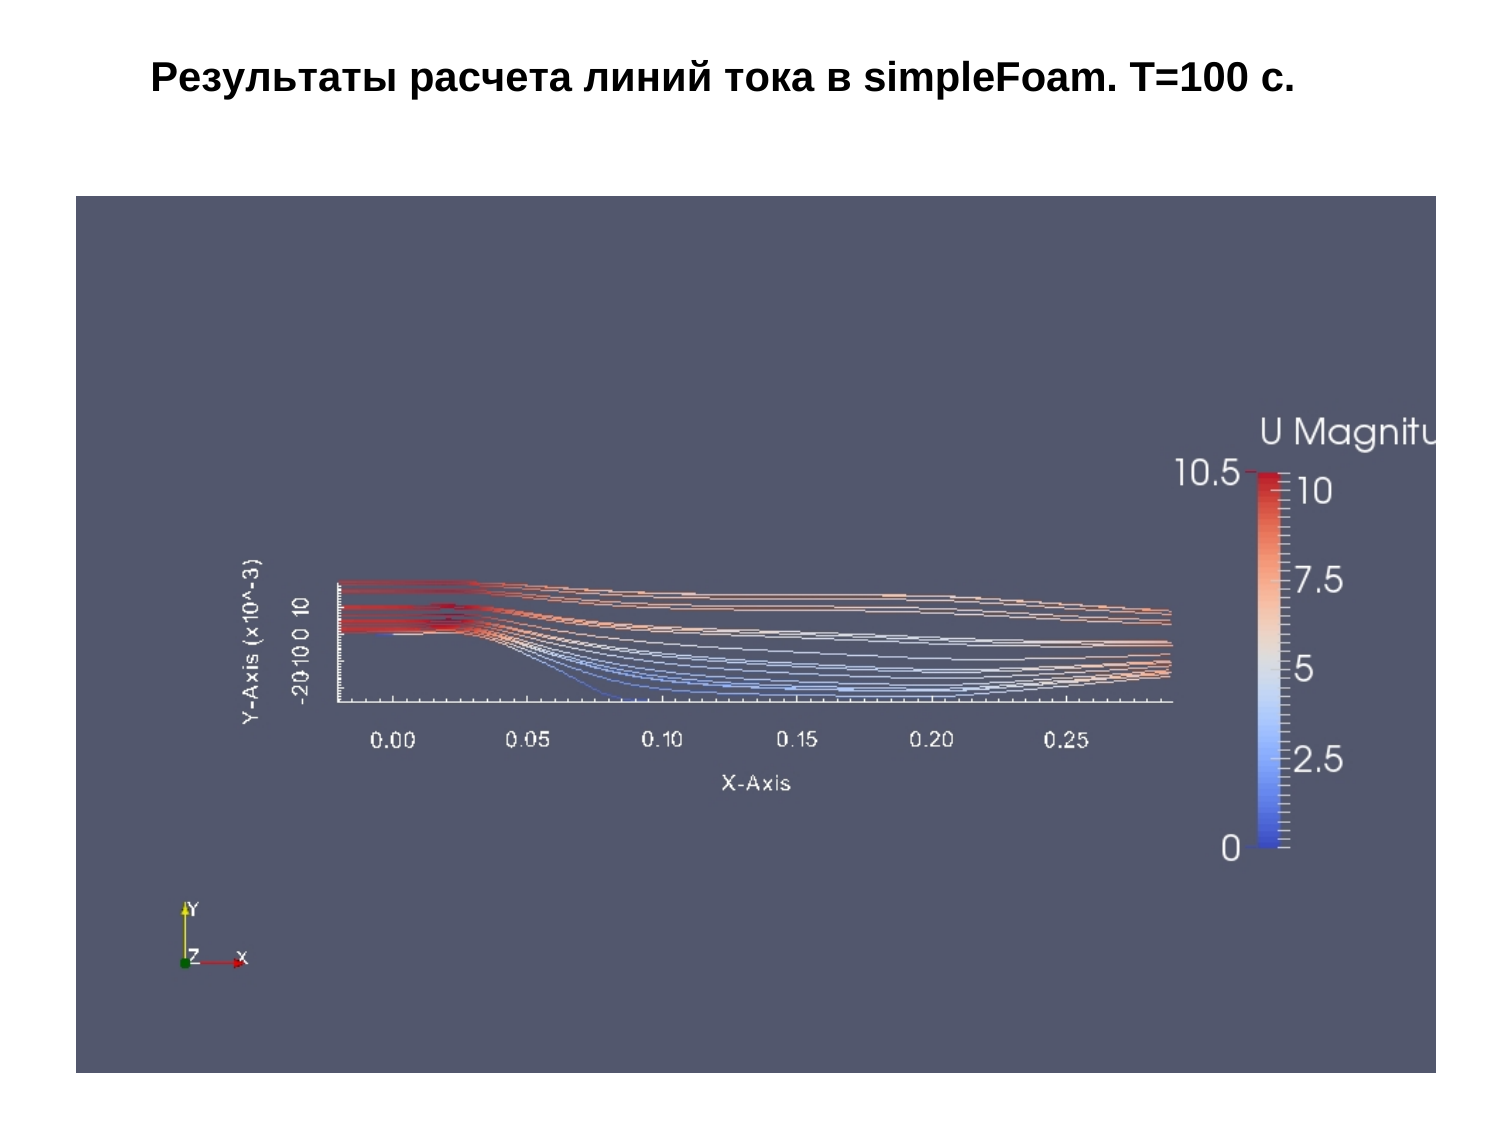

Результаты расчета линий тока в simpleFoam. T=100 с.